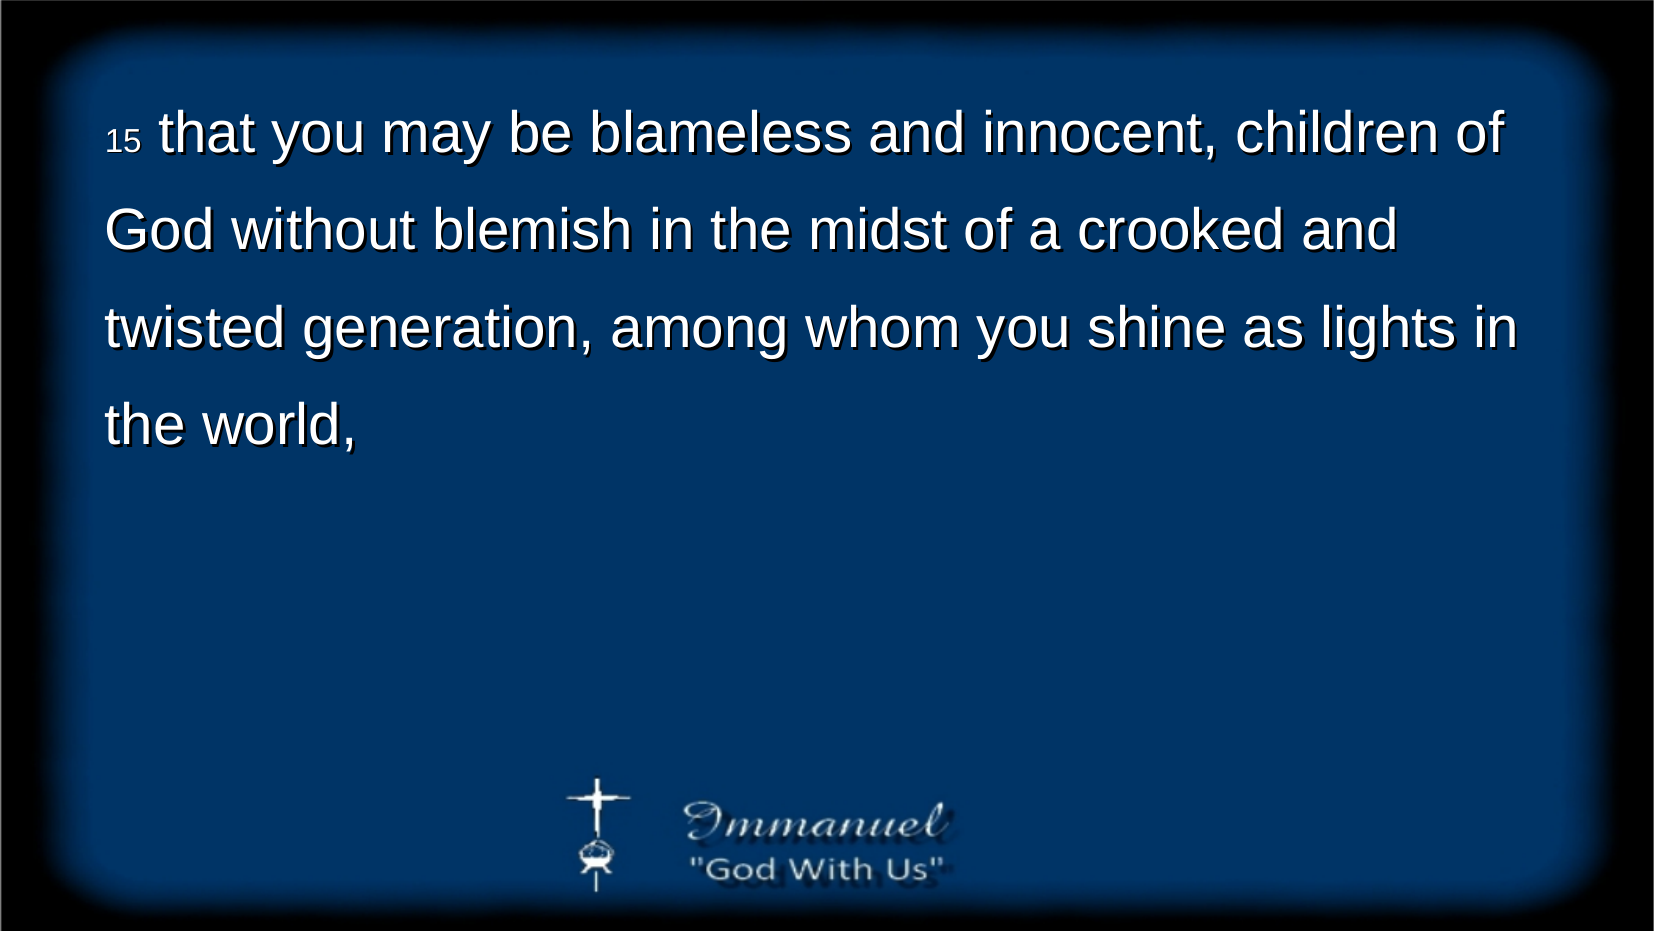

15 that you may be blameless and innocent, children of God without blemish in the midst of a crooked and twisted generation, among whom you shine as lights in the world,